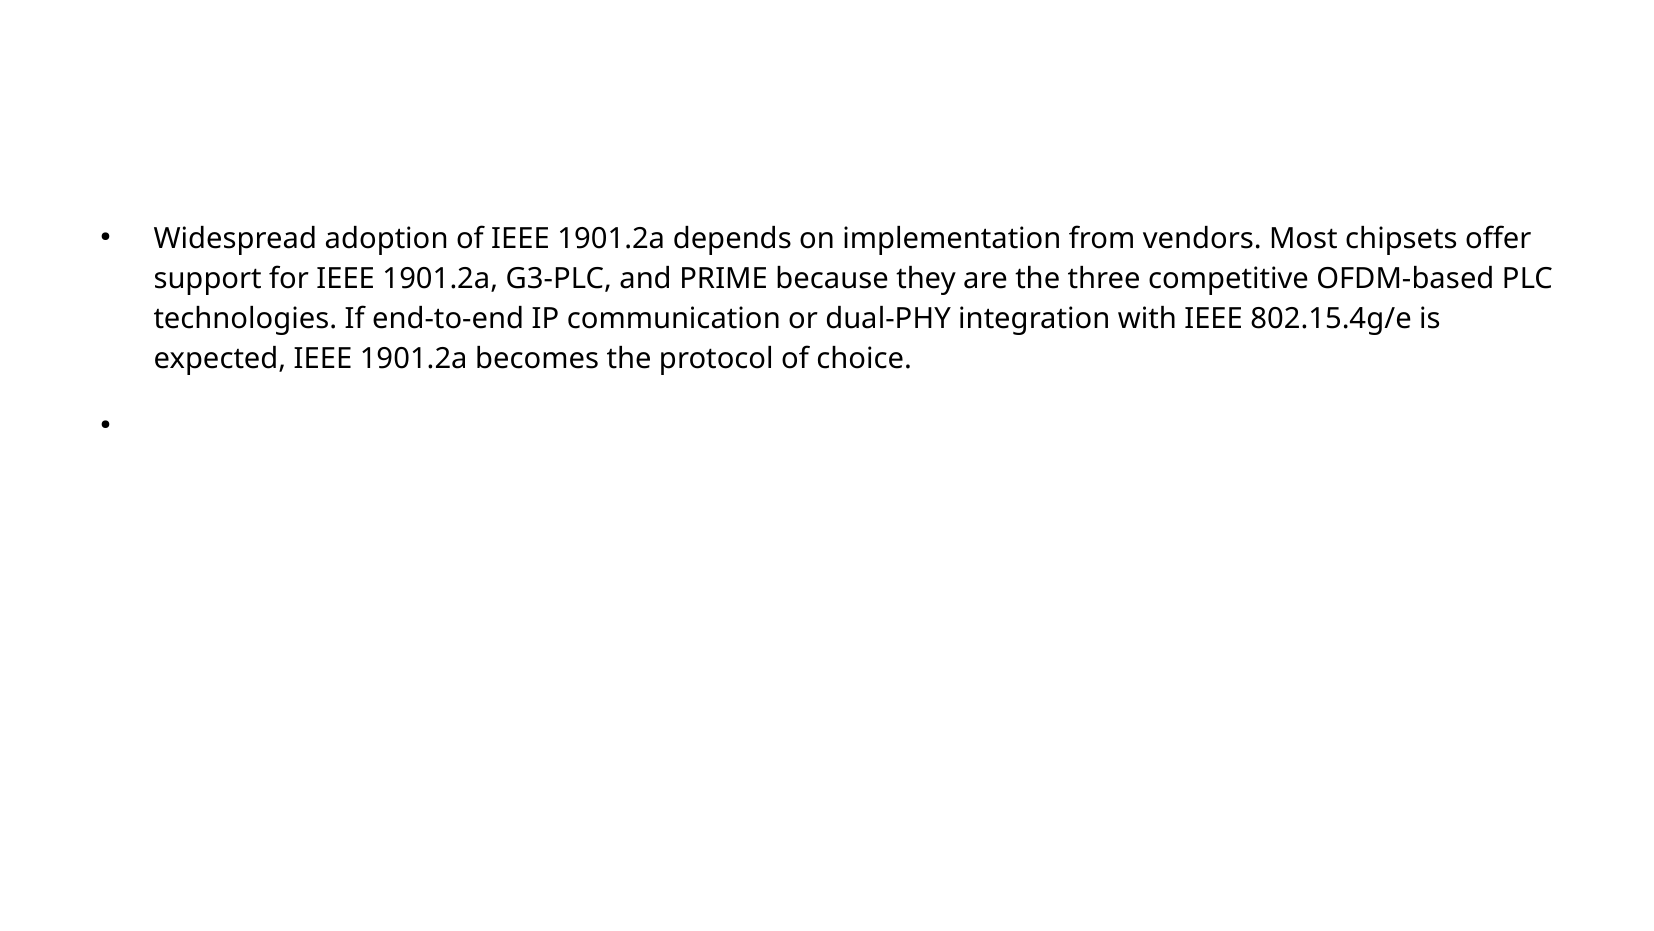

#
Widespread adoption of IEEE 1901.2a depends on implementation from vendors. Most chipsets offer support for IEEE 1901.2a, G3-PLC, and PRIME because they are the three competitive OFDM-based PLC technologies. If end-to-end IP communication or dual-PHY integration with IEEE 802.15.4g/e is expected, IEEE 1901.2a becomes the protocol of choice.